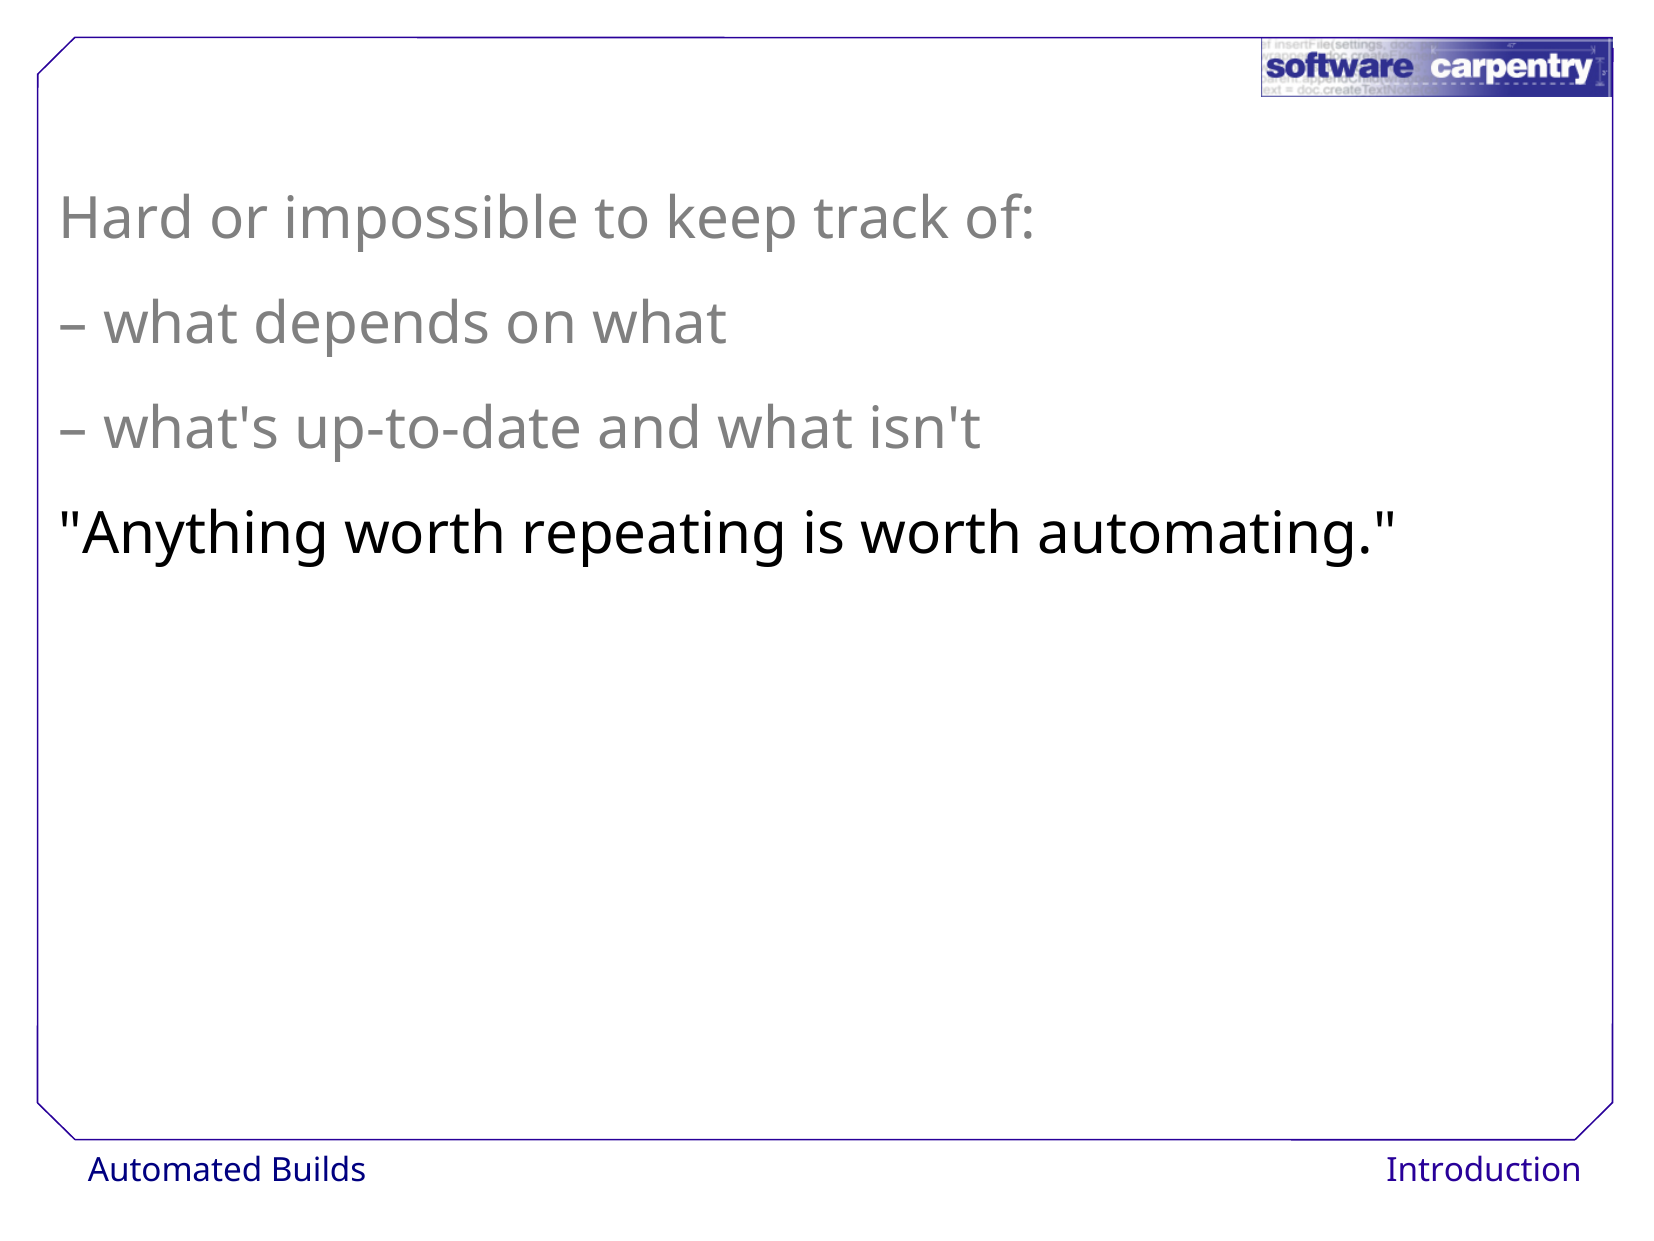

Hard or impossible to keep track of:
– what depends on what
– what's up-to-date and what isn't
"Anything worth repeating is worth automating."